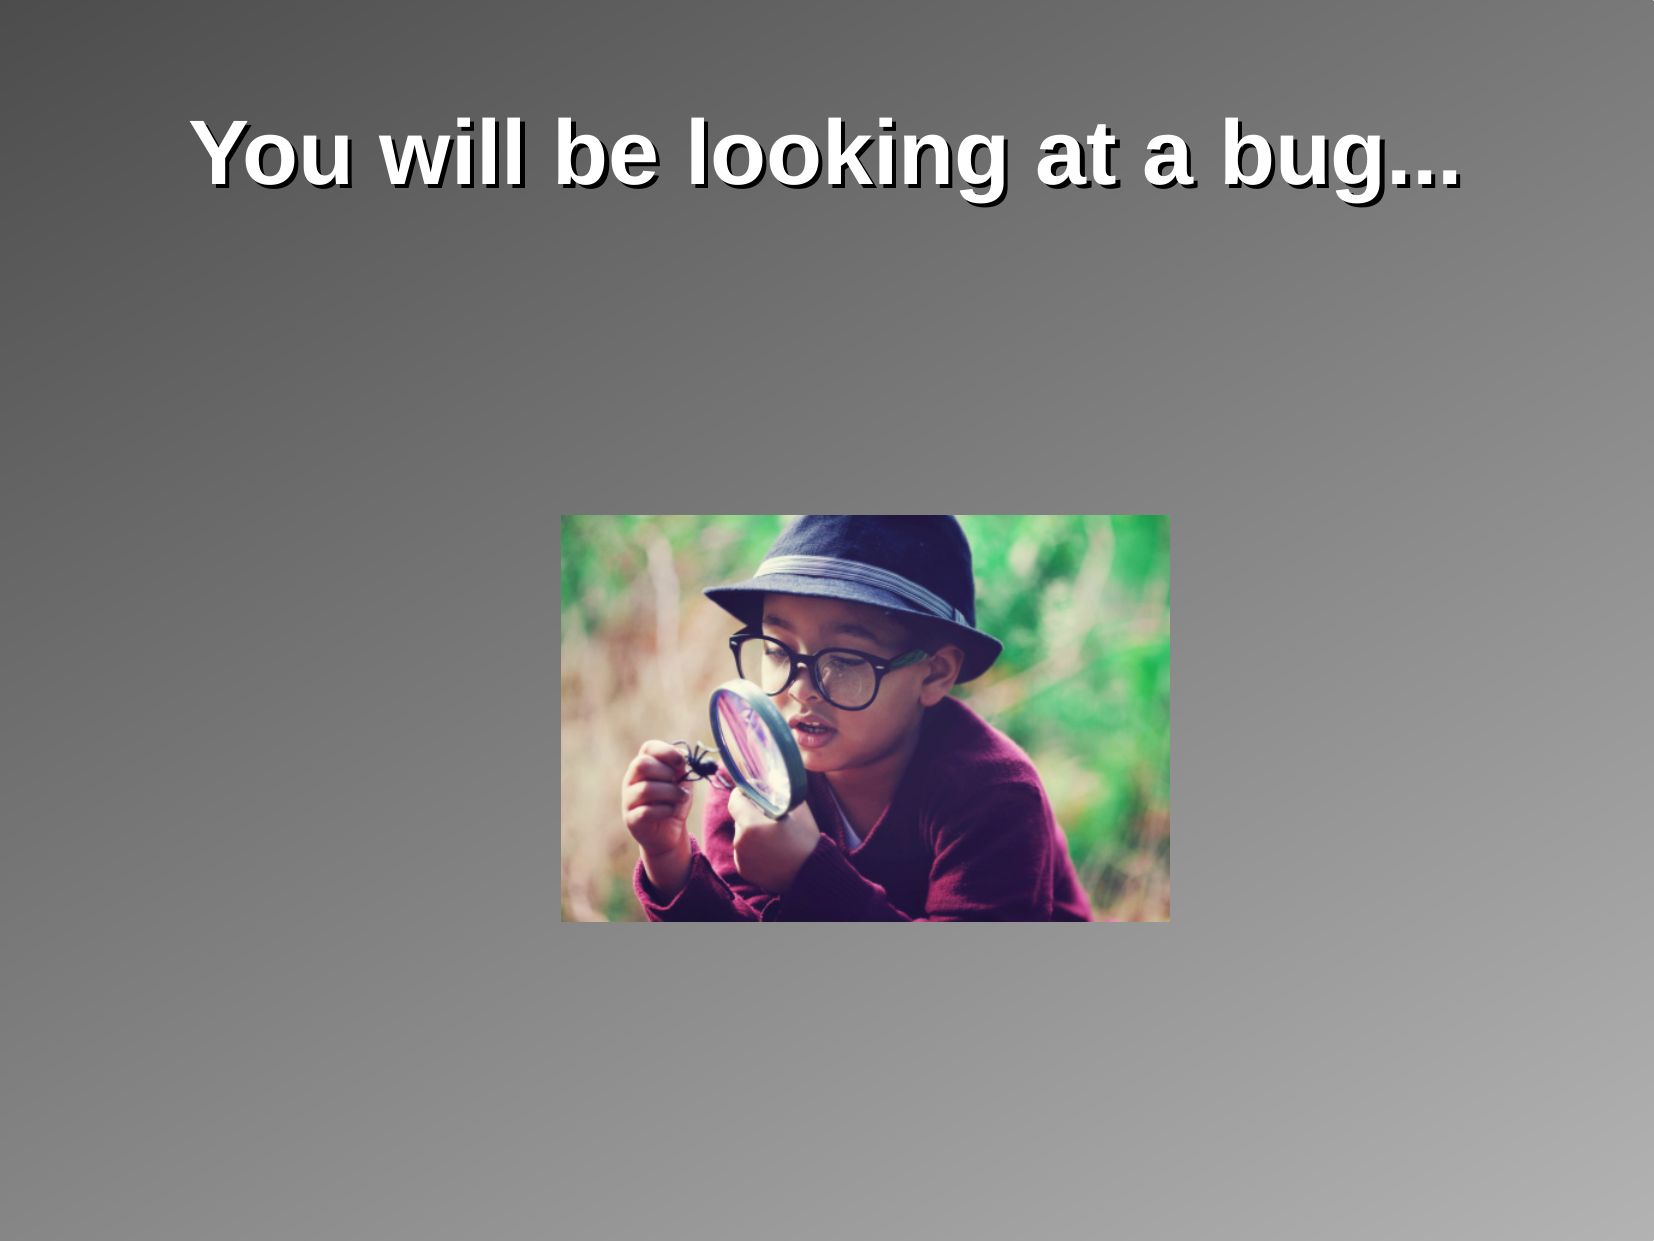

# You will be looking at a bug...